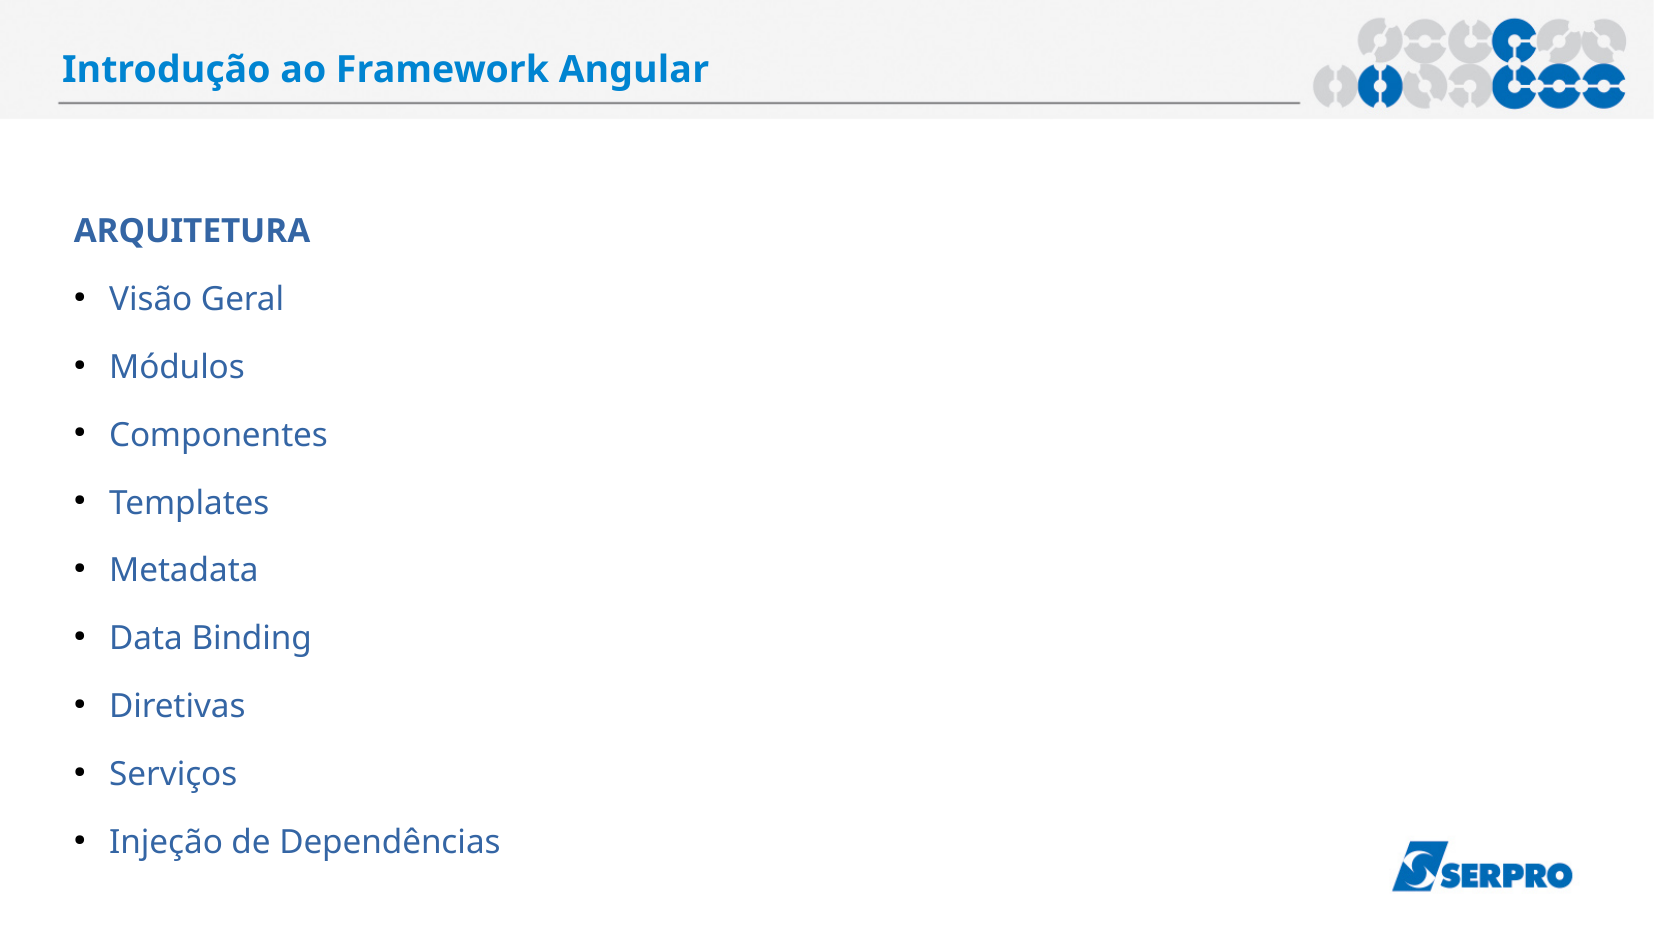

Introdução ao Framework Angular
ARQUITETURA
Visão Geral
Módulos
Componentes
Templates
Metadata
Data Binding
Diretivas
Serviços
Injeção de Dependências